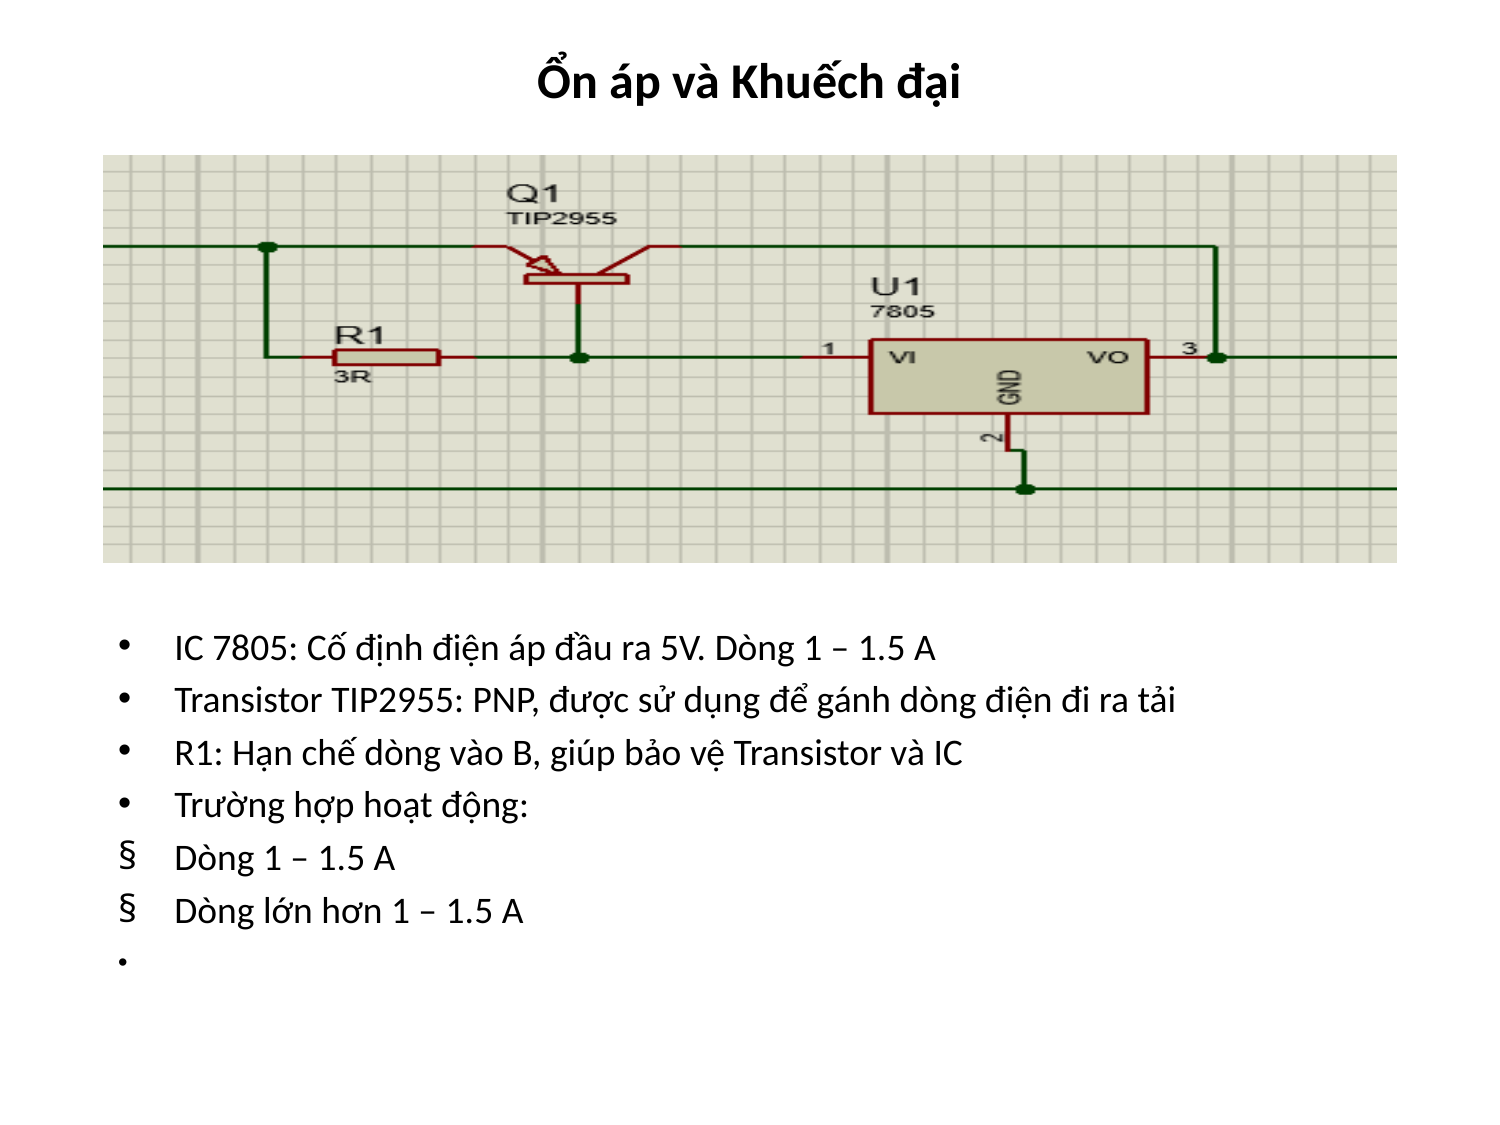

# Ổn áp và Khuếch đại
IC 7805: Cố định điện áp đầu ra 5V. Dòng 1 – 1.5 A
Transistor TIP2955: PNP, được sử dụng để gánh dòng điện đi ra tải
R1: Hạn chế dòng vào B, giúp bảo vệ Transistor và IC
Trường hợp hoạt động:
Dòng 1 – 1.5 A
Dòng lớn hơn 1 – 1.5 A